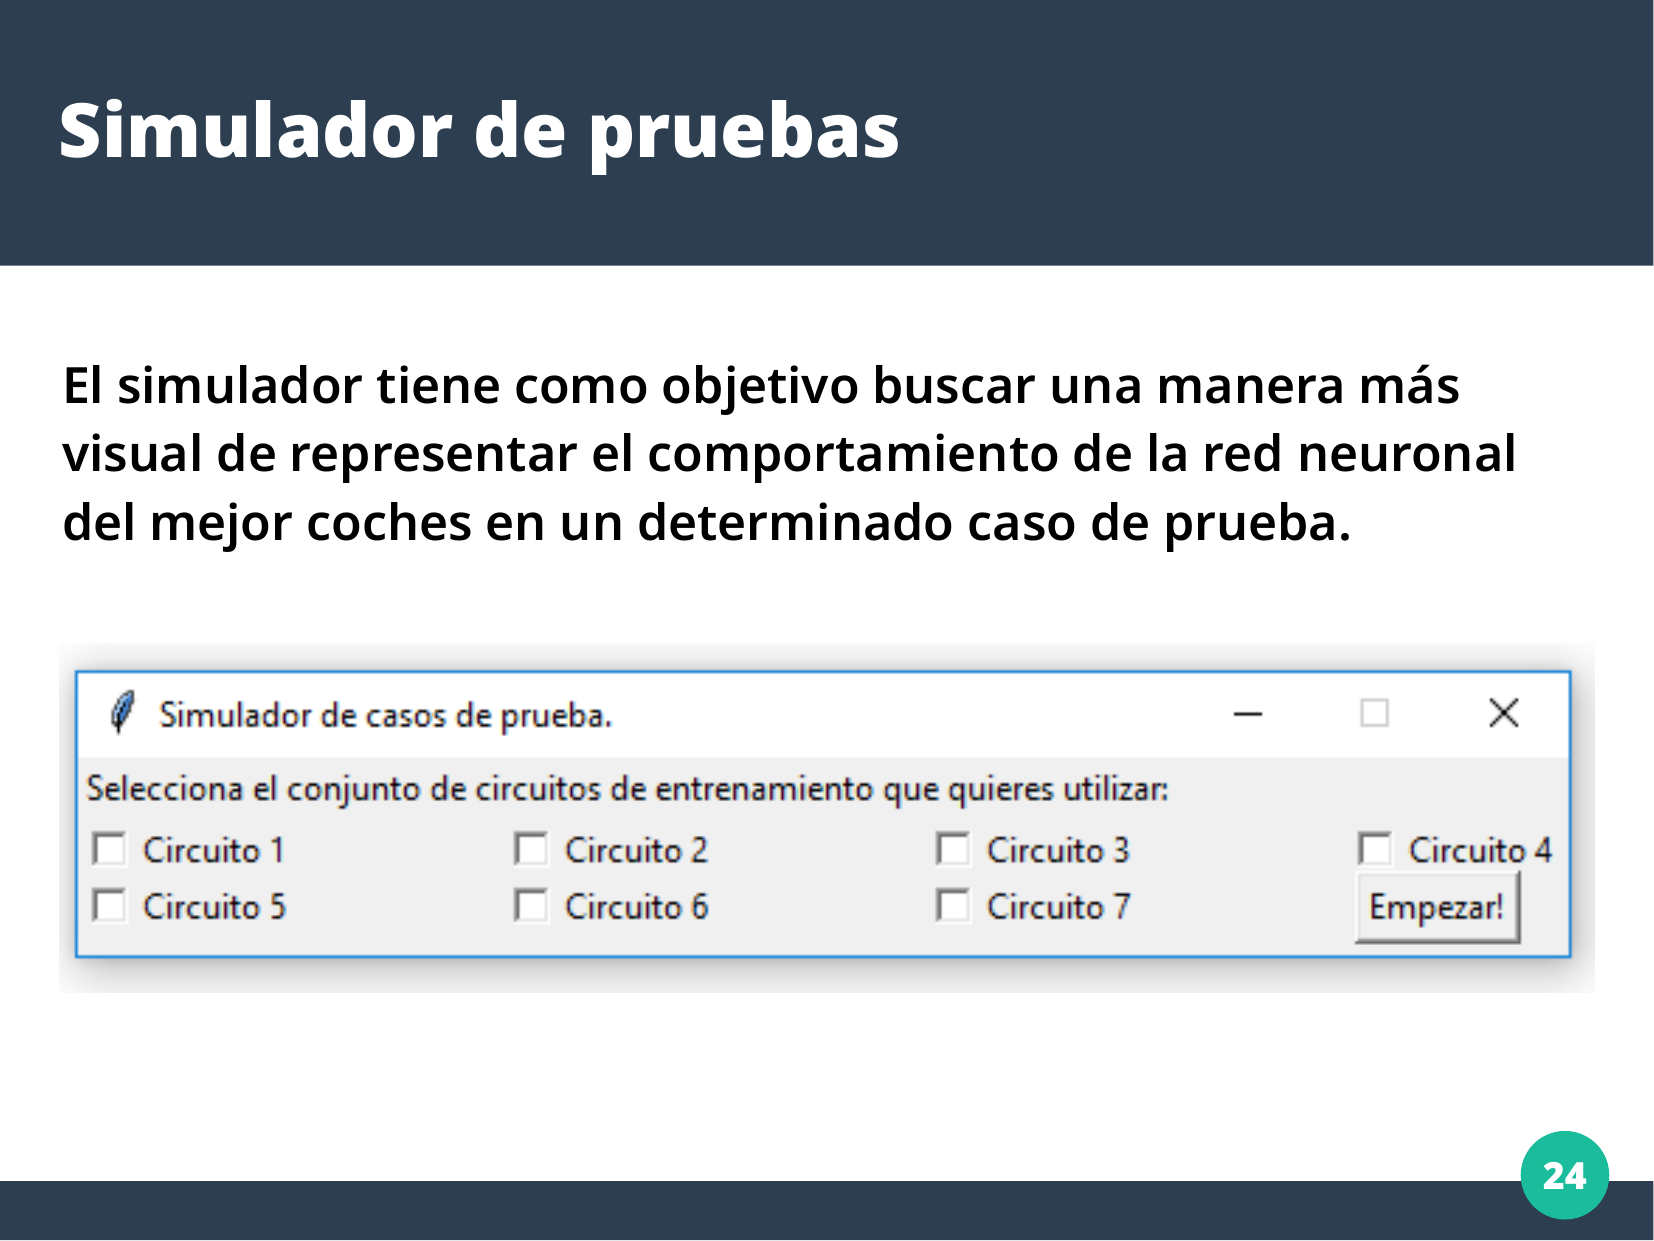

# Simulador de pruebas
El simulador tiene como objetivo buscar una manera más visual de representar el comportamiento de la red neuronal del mejor coches en un determinado caso de prueba.
24